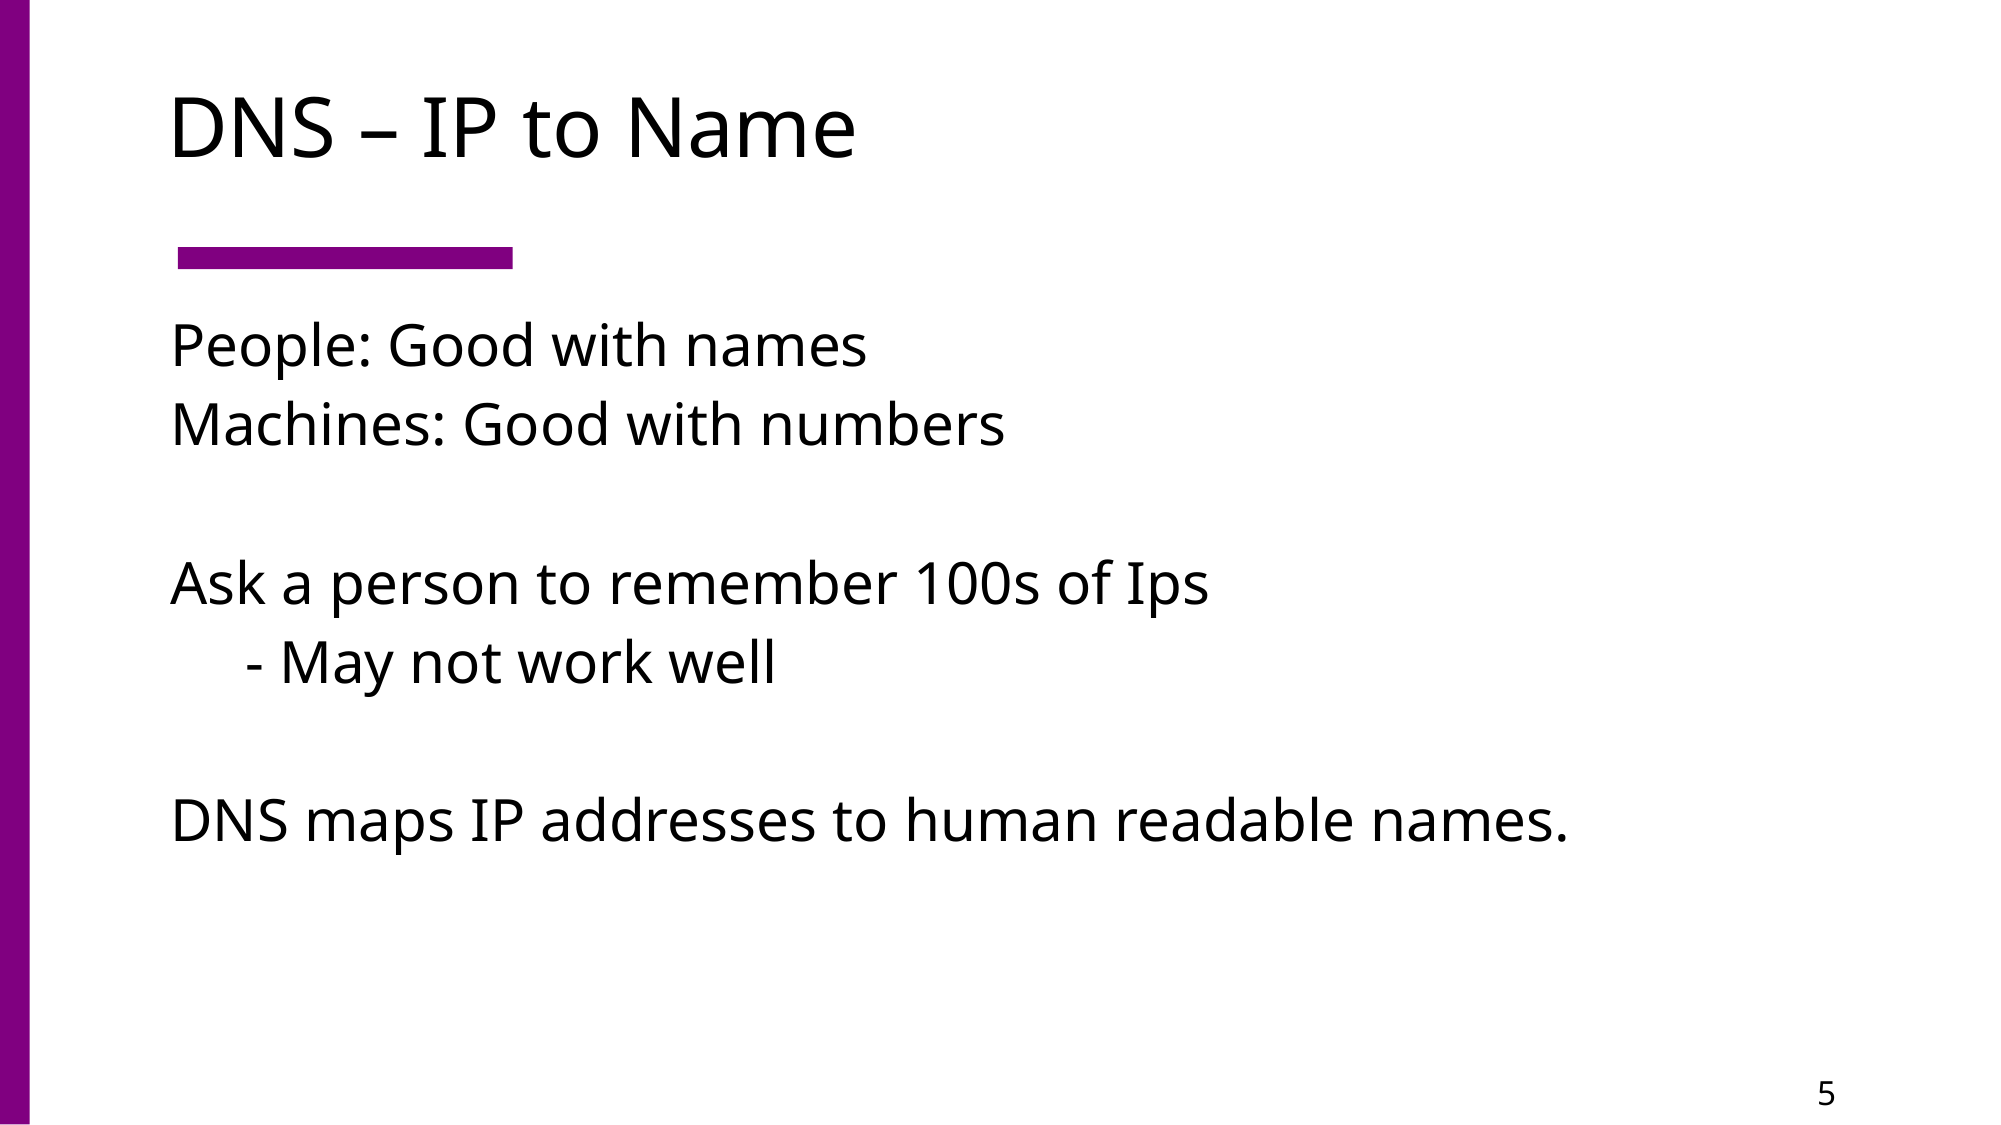

# DNS – IP to Name
People: Good with names
Machines: Good with numbers
Ask a person to remember 100s of Ips
	- May not work well
DNS maps IP addresses to human readable names.